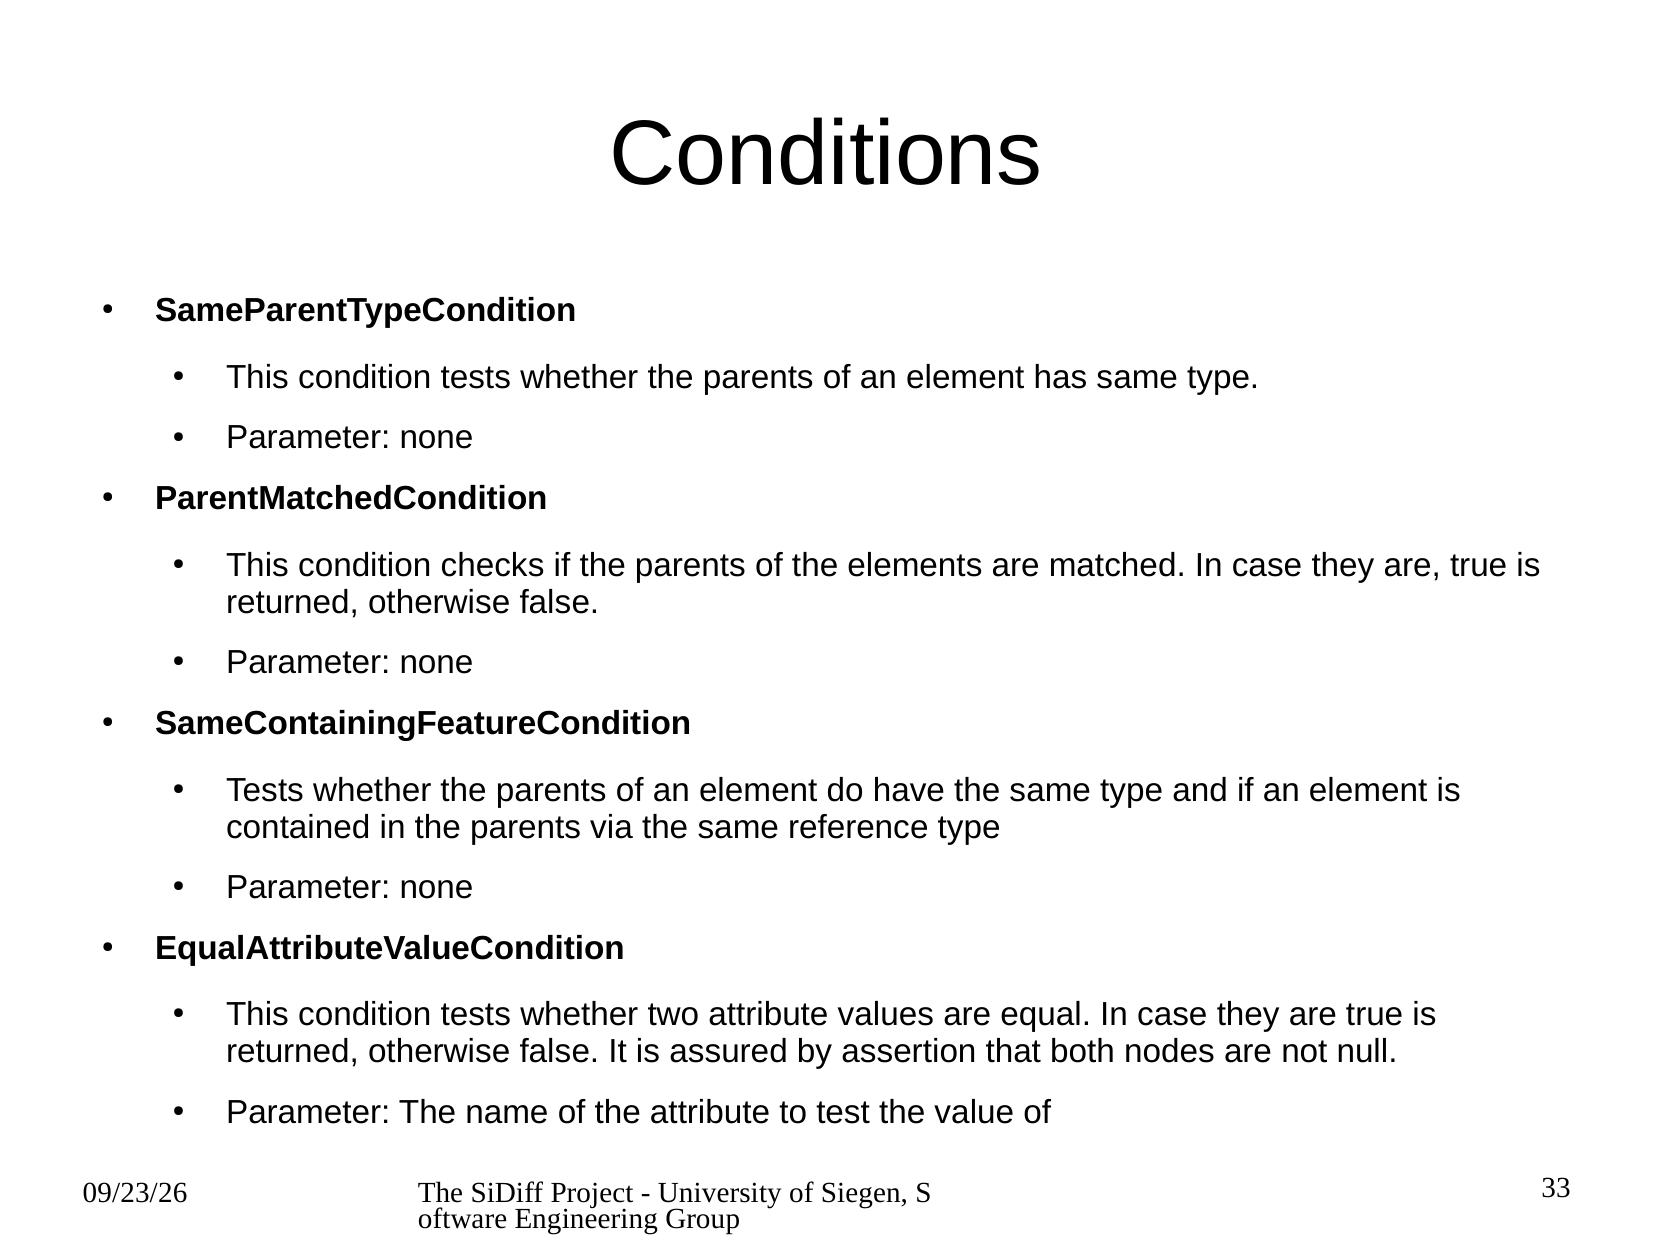

# Conditions
SameParentTypeCondition
This condition tests whether the parents of an element has same type.
Parameter: none
ParentMatchedCondition
This condition checks if the parents of the elements are matched. In case they are, true is returned, otherwise false.
Parameter: none
SameContainingFeatureCondition
Tests whether the parents of an element do have the same type and if an element is contained in the parents via the same reference type
Parameter: none
EqualAttributeValueCondition
This condition tests whether two attribute values are equal. In case they are true is returned, otherwise false. It is assured by assertion that both nodes are not null.
Parameter: The name of the attribute to test the value of
33
The SiDiff Project - University of Siegen, Software Engineering Group